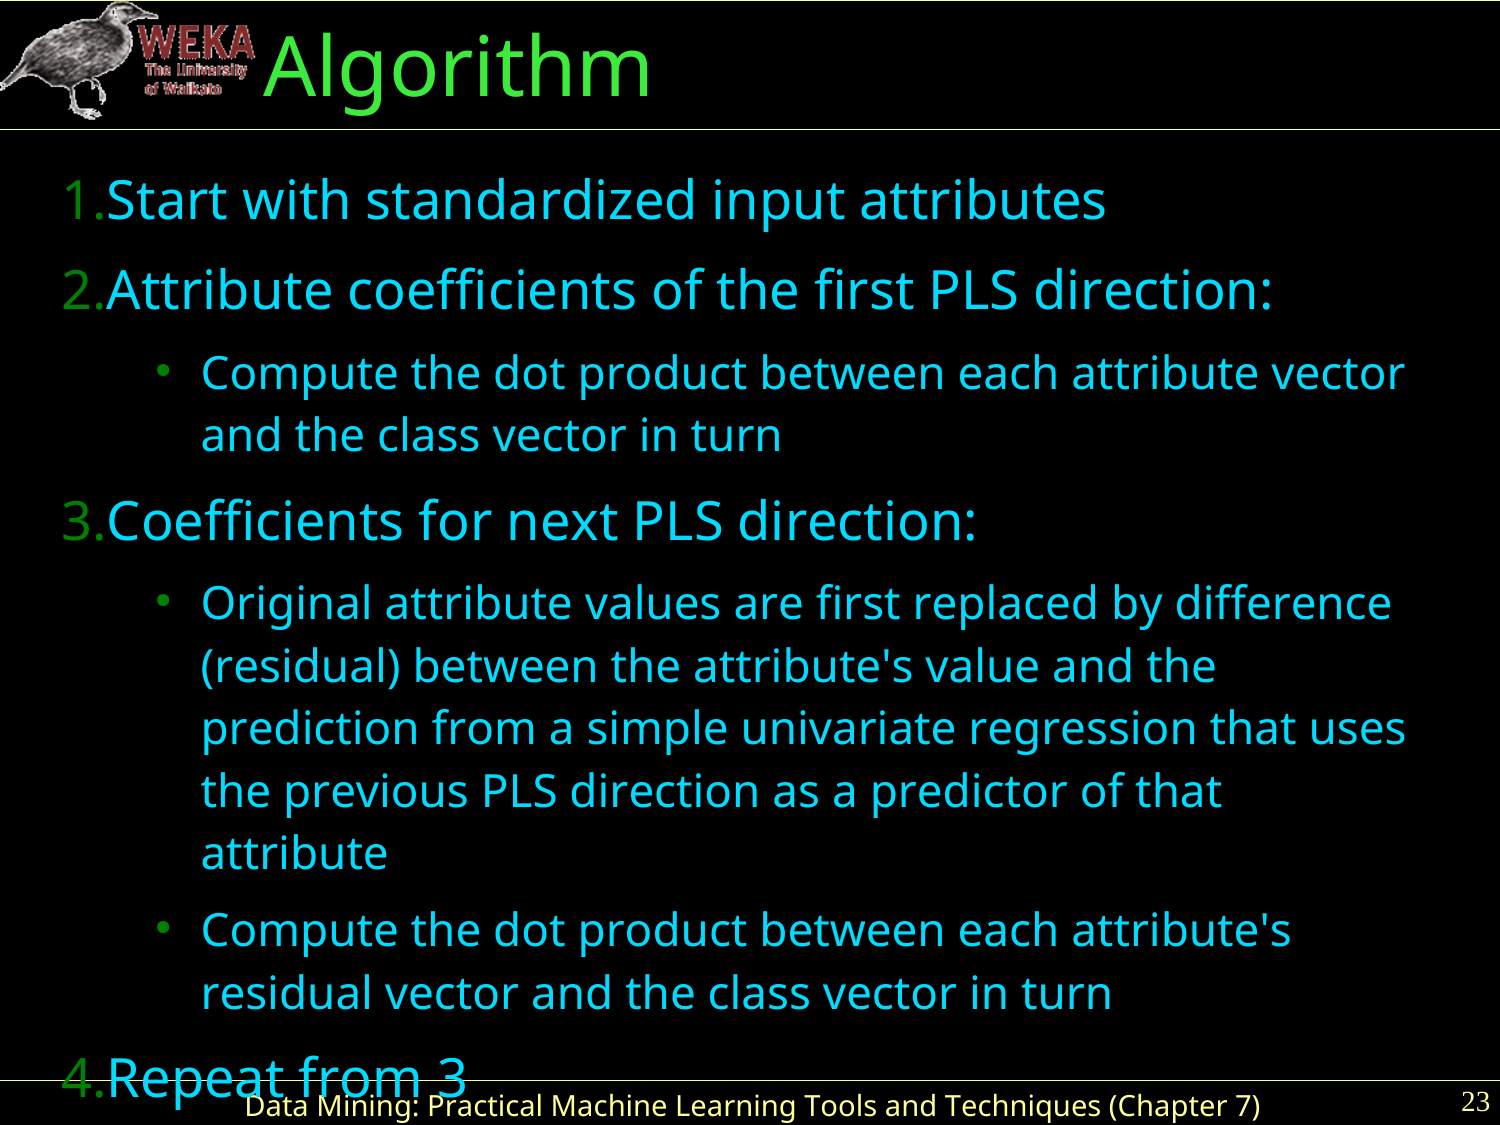

# Algorithm
Start with standardized input attributes
Attribute coefficients of the first PLS direction:
Compute the dot product between each attribute vector and the class vector in turn
Coefficients for next PLS direction:
Original attribute values are first replaced by difference (residual) between the attribute's value and the prediction from a simple univariate regression that uses the previous PLS direction as a predictor of that attribute
Compute the dot product between each attribute's residual vector and the class vector in turn
Repeat from 3
Data Mining: Practical Machine Learning Tools and Techniques (Chapter 7)
23